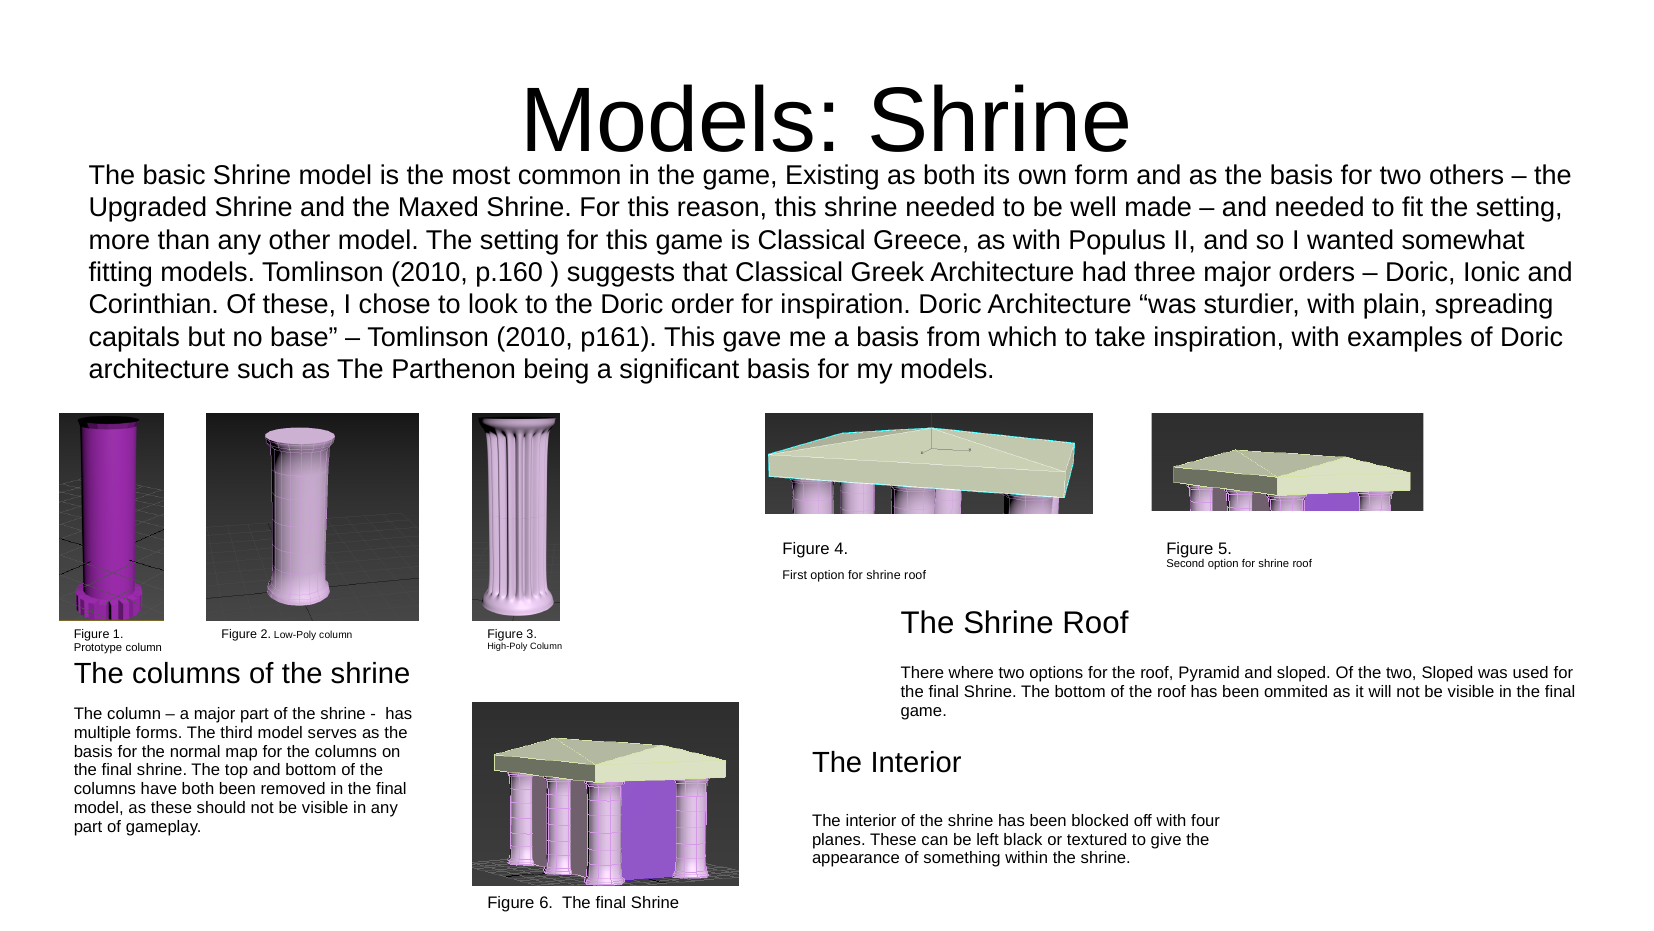

# Models: Shrine
The basic Shrine model is the most common in the game, Existing as both its own form and as the basis for two others – the Upgraded Shrine and the Maxed Shrine. For this reason, this shrine needed to be well made – and needed to fit the setting, more than any other model. The setting for this game is Classical Greece, as with Populus II, and so I wanted somewhat fitting models. Tomlinson (2010, p.160 ) suggests that Classical Greek Architecture had three major orders – Doric, Ionic and Corinthian. Of these, I chose to look to the Doric order for inspiration. Doric Architecture “was sturdier, with plain, spreading capitals but no base” – Tomlinson (2010, p161). This gave me a basis from which to take inspiration, with examples of Doric architecture such as The Parthenon being a significant basis for my models.
Figure 4.
Figure 5.
Second option for shrine roof
First option for shrine roof
The Shrine Roof
There where two options for the roof, Pyramid and sloped. Of the two, Sloped was used for the final Shrine. The bottom of the roof has been ommited as it will not be visible in the final game.
Figure 1.
Prototype column
Figure 2. Low-Poly column
Figure 3.
High-Poly Column
The columns of the shrine
The column – a major part of the shrine - has multiple forms. The third model serves as the basis for the normal map for the columns on the final shrine. The top and bottom of the columns have both been removed in the final model, as these should not be visible in any part of gameplay.
The Interior
The interior of the shrine has been blocked off with four planes. These can be left black or textured to give the appearance of something within the shrine.
Figure 6. The final Shrine